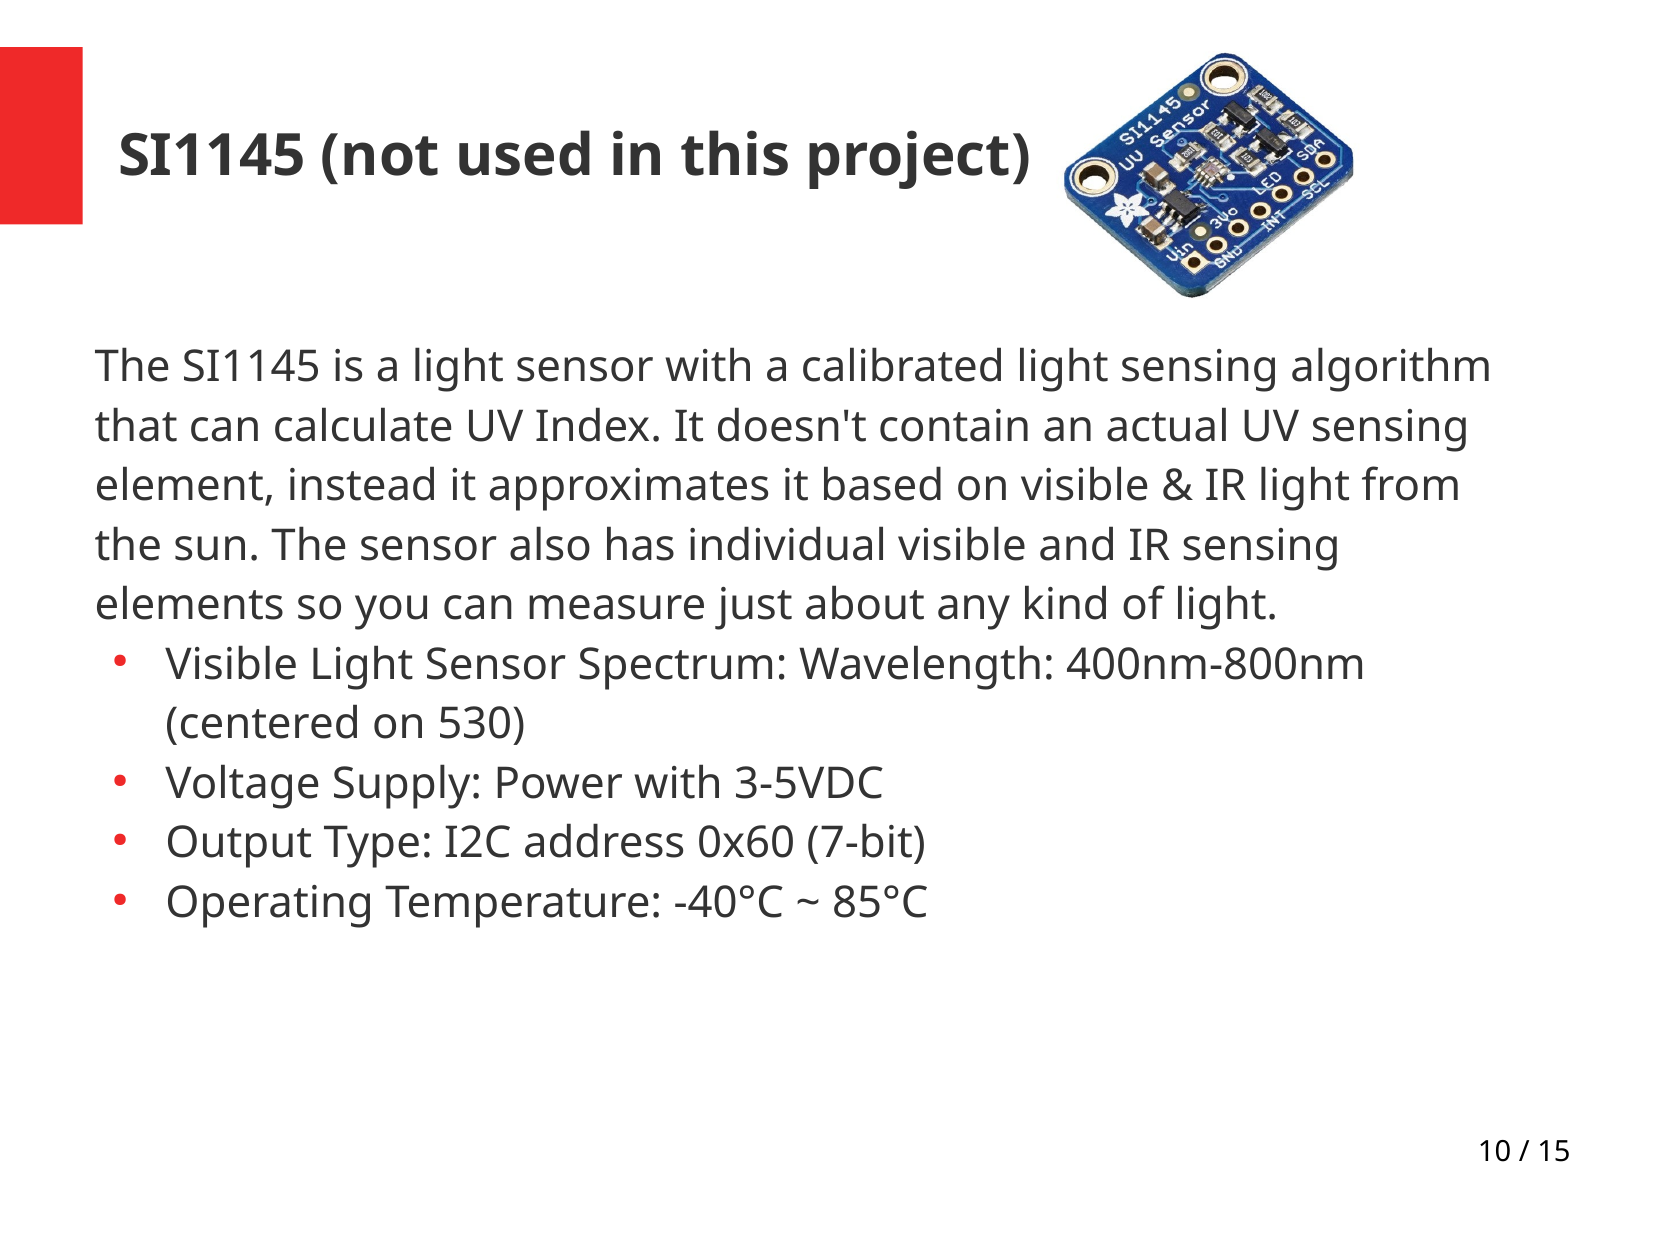

# SI1145 (not used in this project)
The SI1145 is a light sensor with a calibrated light sensing algorithm that can calculate UV Index. It doesn't contain an actual UV sensing element, instead it approximates it based on visible & IR light from the sun. The sensor also has individual visible and IR sensing elements so you can measure just about any kind of light.
Visible Light Sensor Spectrum: Wavelength: 400nm-800nm (centered on 530)
Voltage Supply: Power with 3-5VDC
Output Type: I2C address 0x60 (7-bit)
Operating Temperature: -40°C ~ 85°C
10